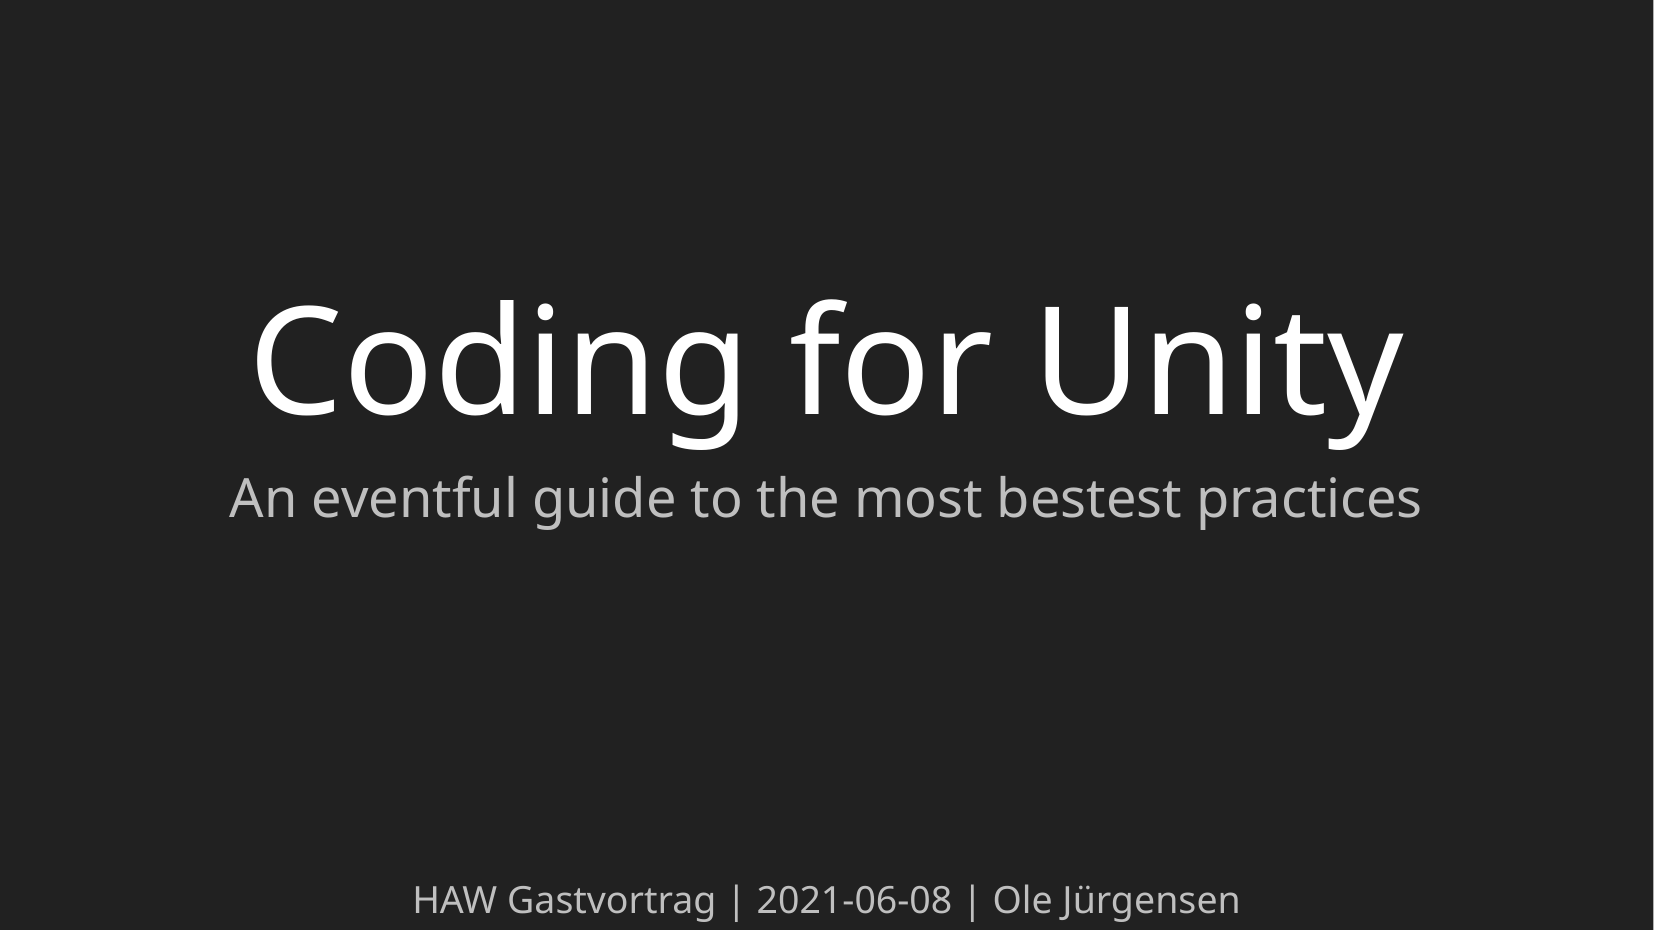

# Coding for Unity
An eventful guide to the most bestest practices
HAW Gastvortrag | 2021-06-08 | Ole Jürgensen